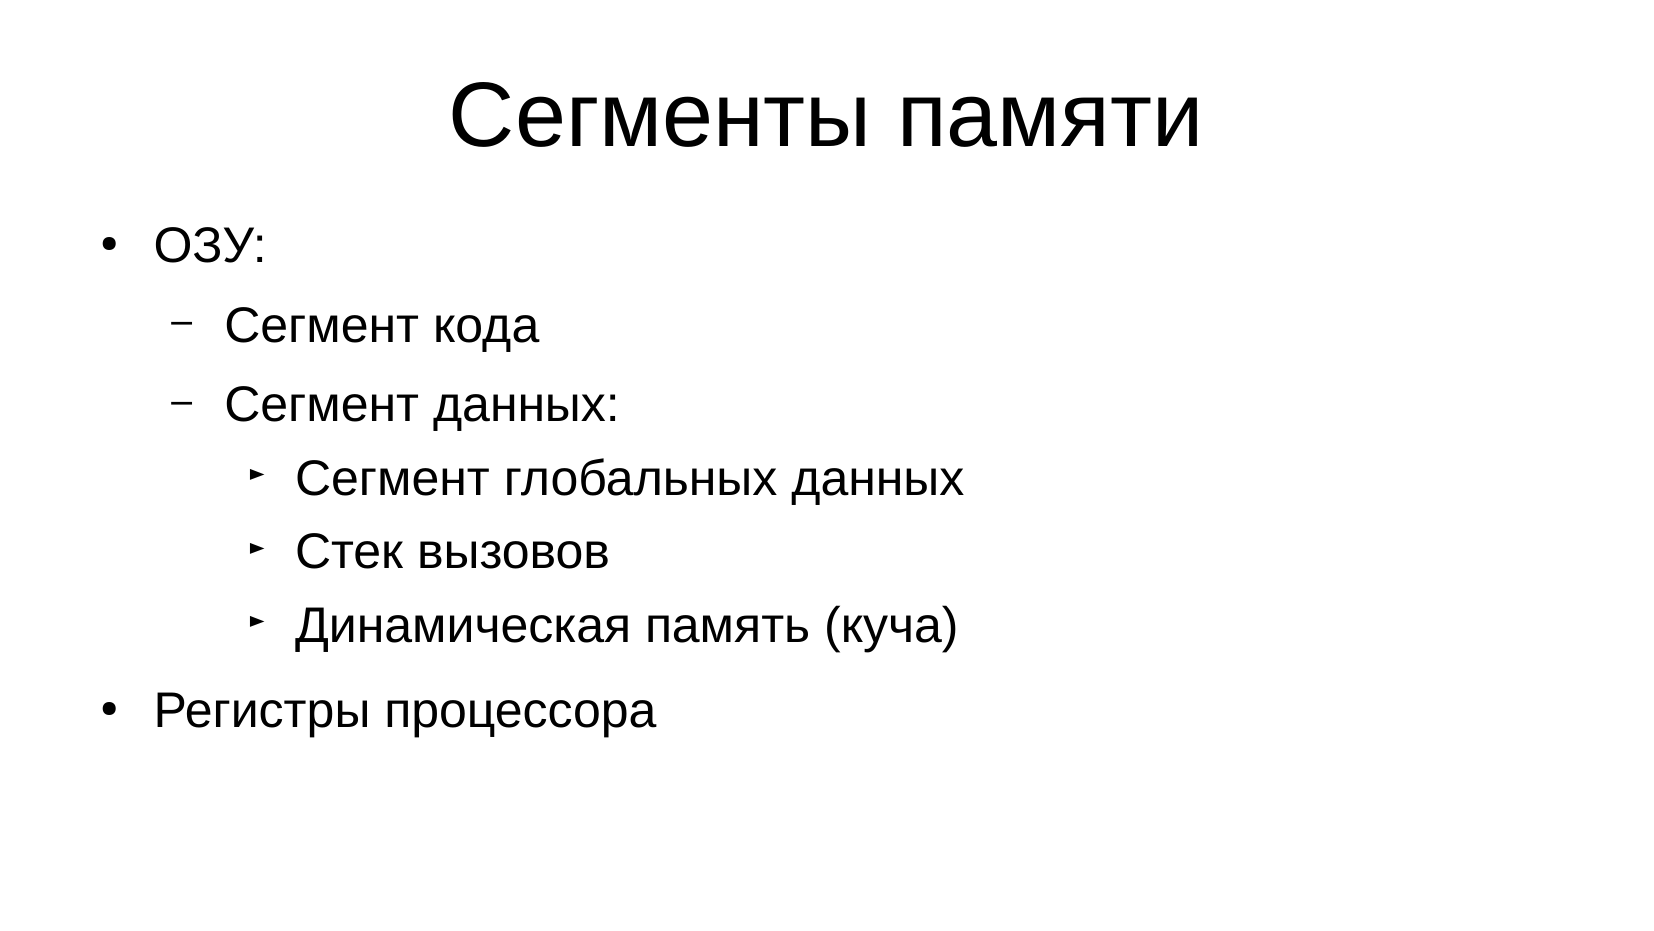

# Сегменты памяти
ОЗУ:
Сегмент кода
Сегмент данных:
Сегмент глобальных данных
Стек вызовов
Динамическая память (куча)
Регистры процессора